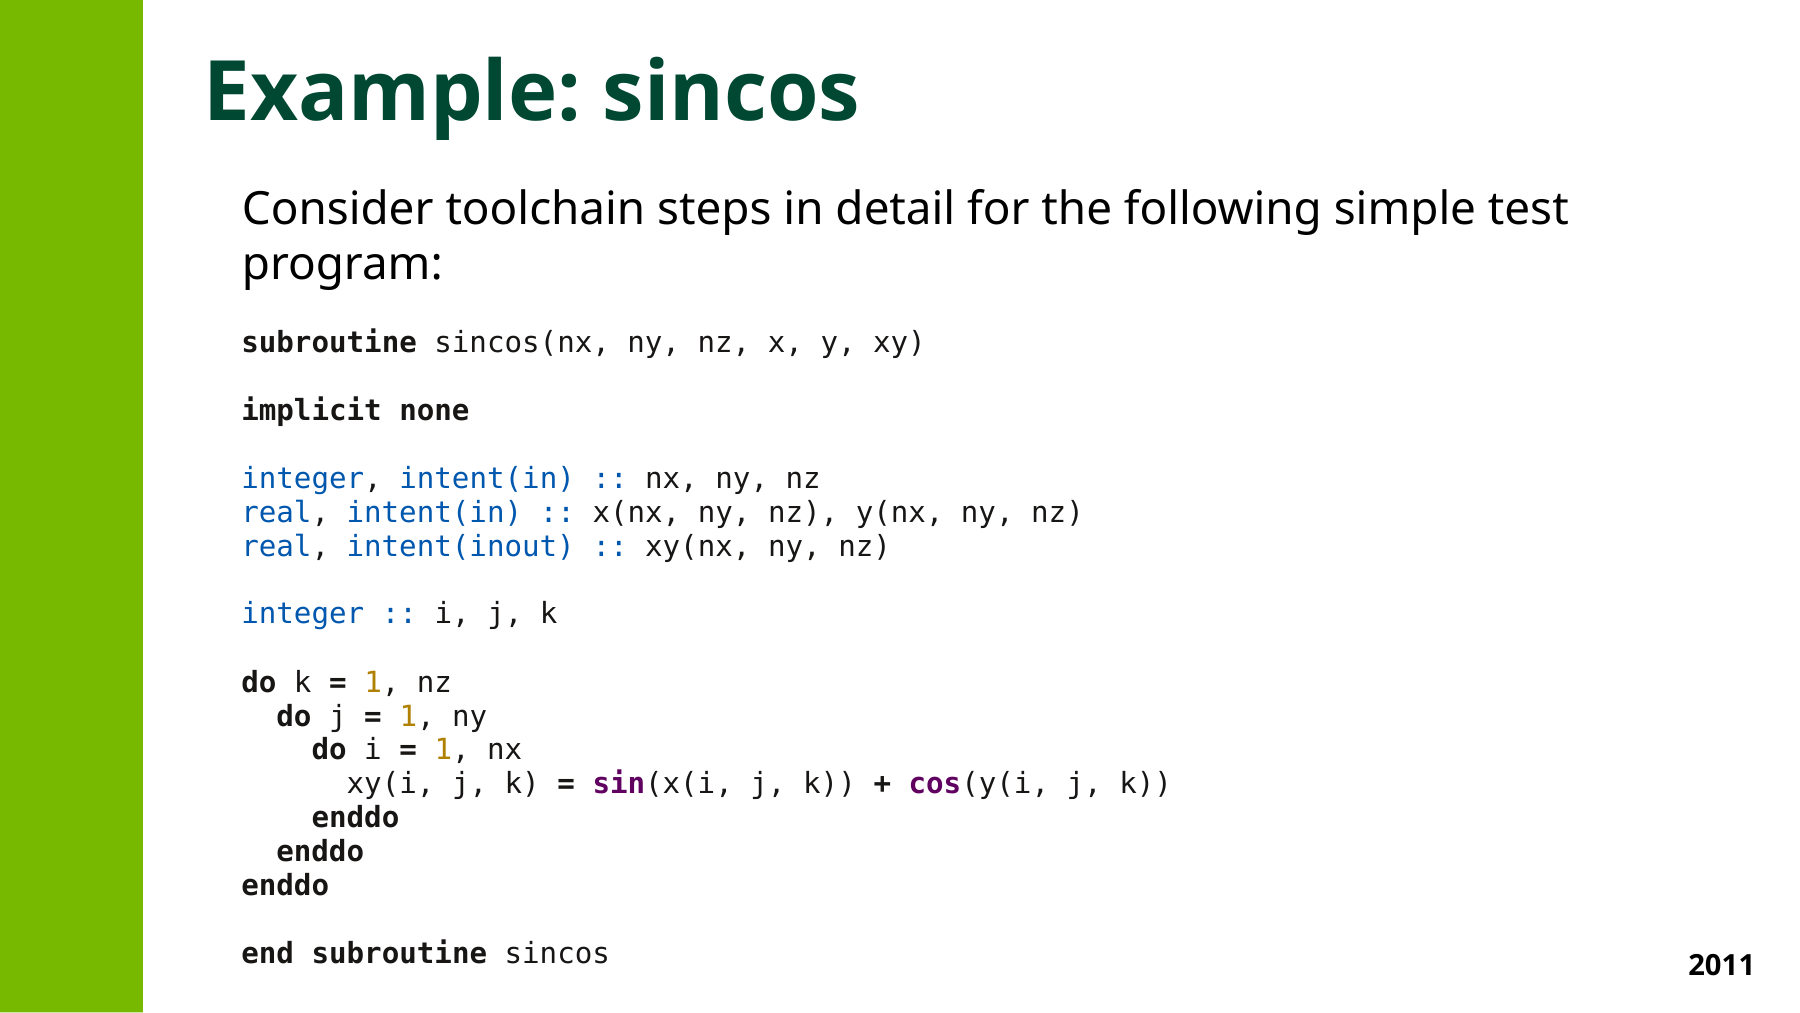

# Example: sincos
Consider toolchain steps in detail for the following simple test program: